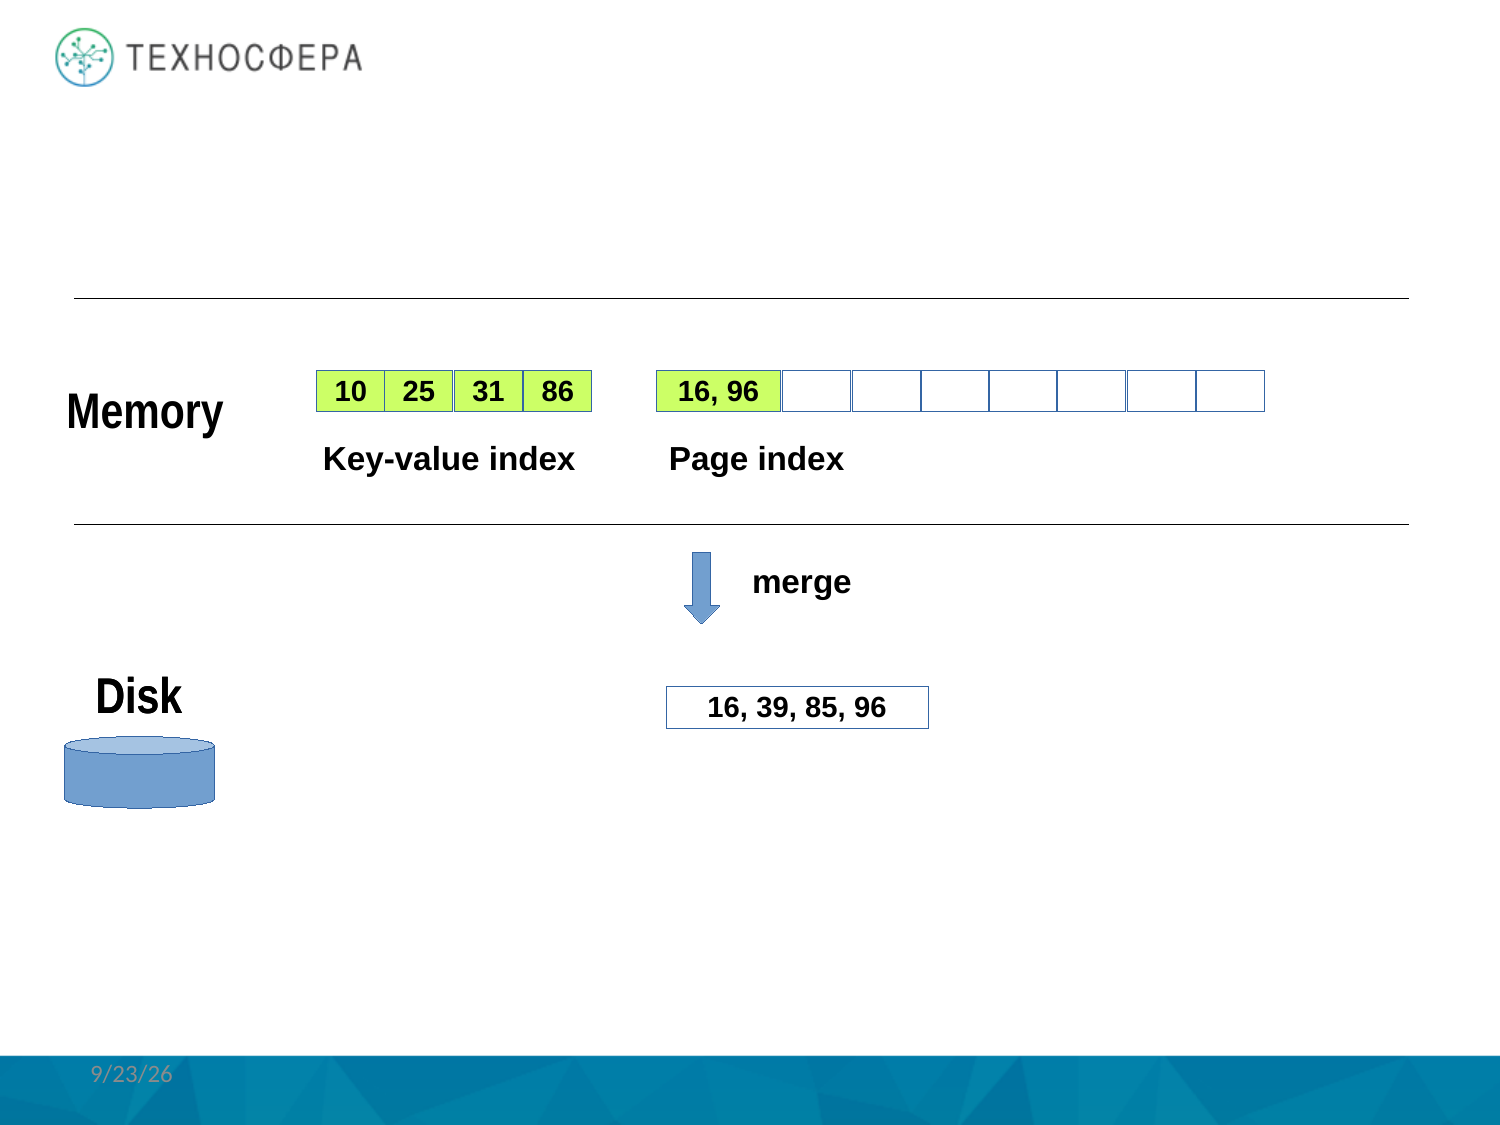

10
25
31
86
16, 96
Memory
Key-value index
Page index
merge
Disk
Disk
16, 39, 85, 96